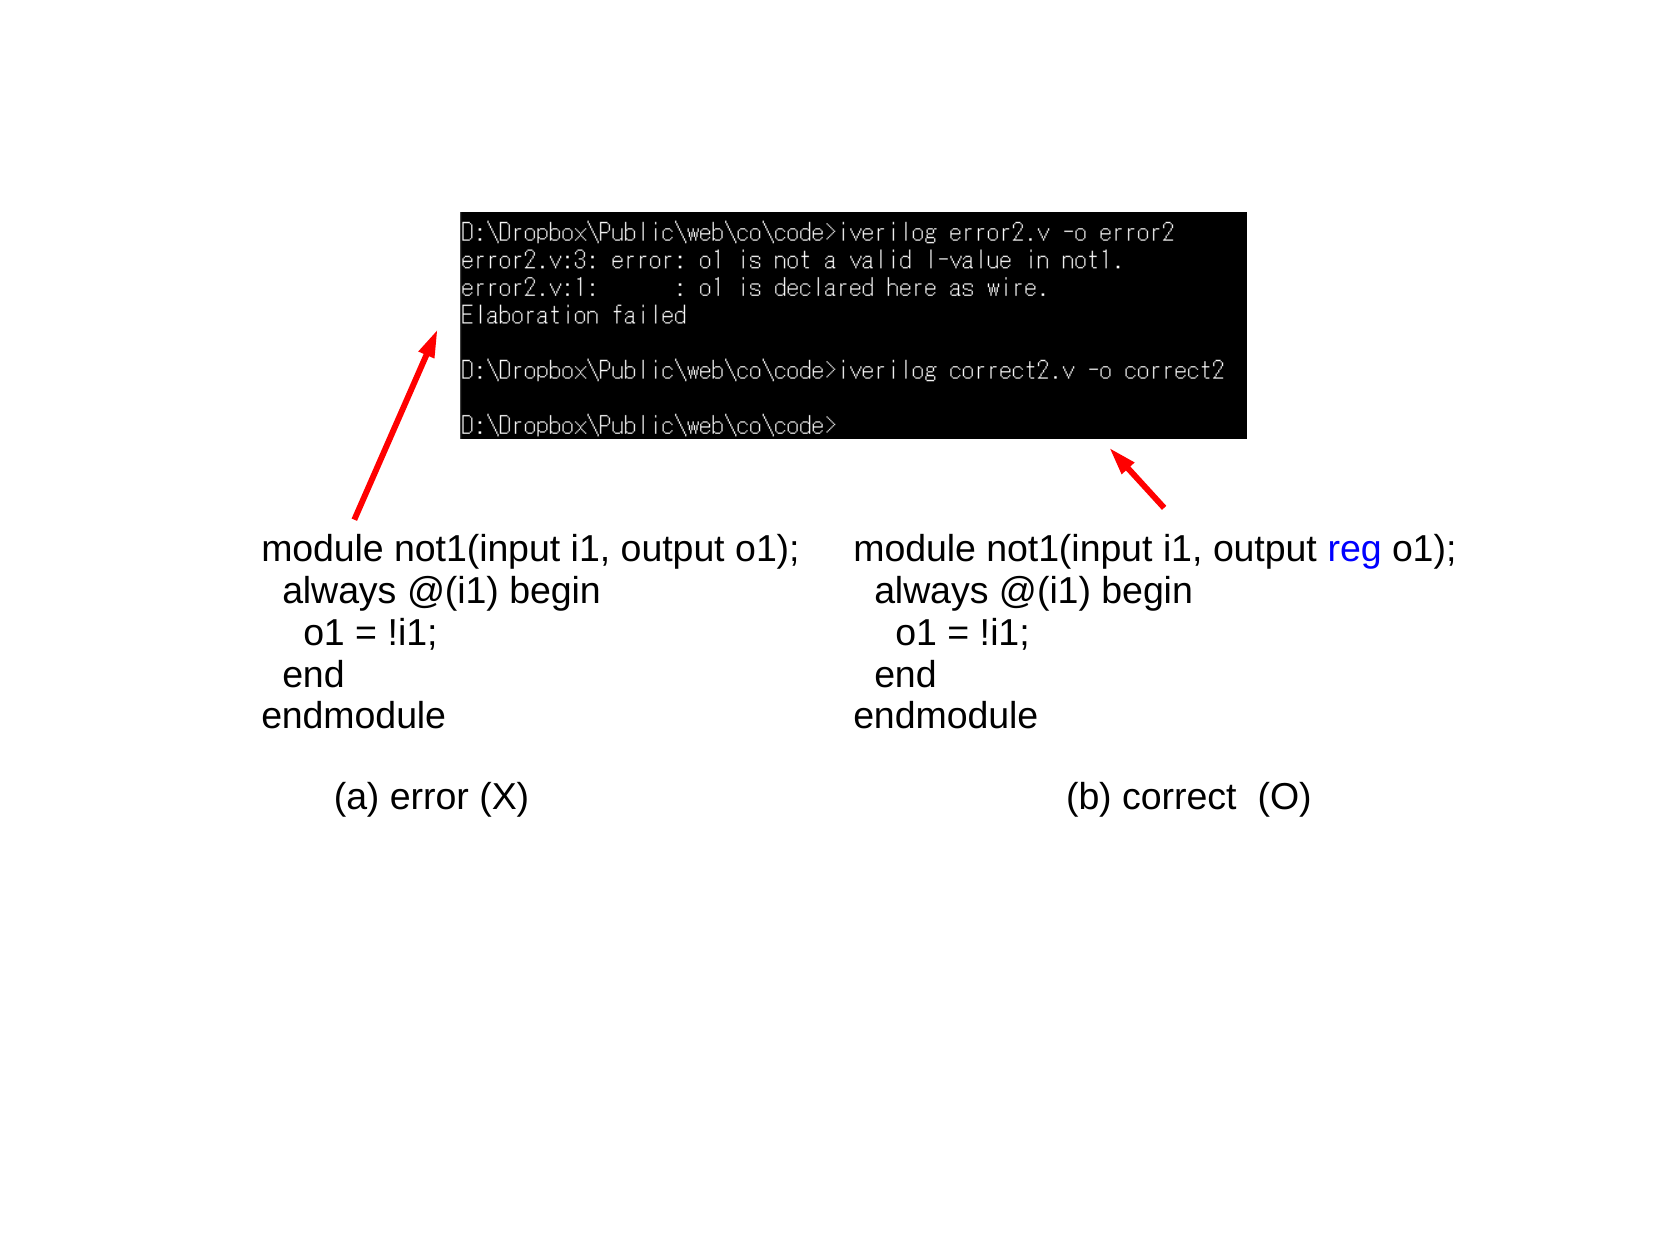

module not1(input i1, output o1);
 always @(i1) begin
 o1 = !i1;
 end
endmodule
module not1(input i1, output reg o1);
 always @(i1) begin
 o1 = !i1;
 end
endmodule
(a) error (X)
(b) correct (O)